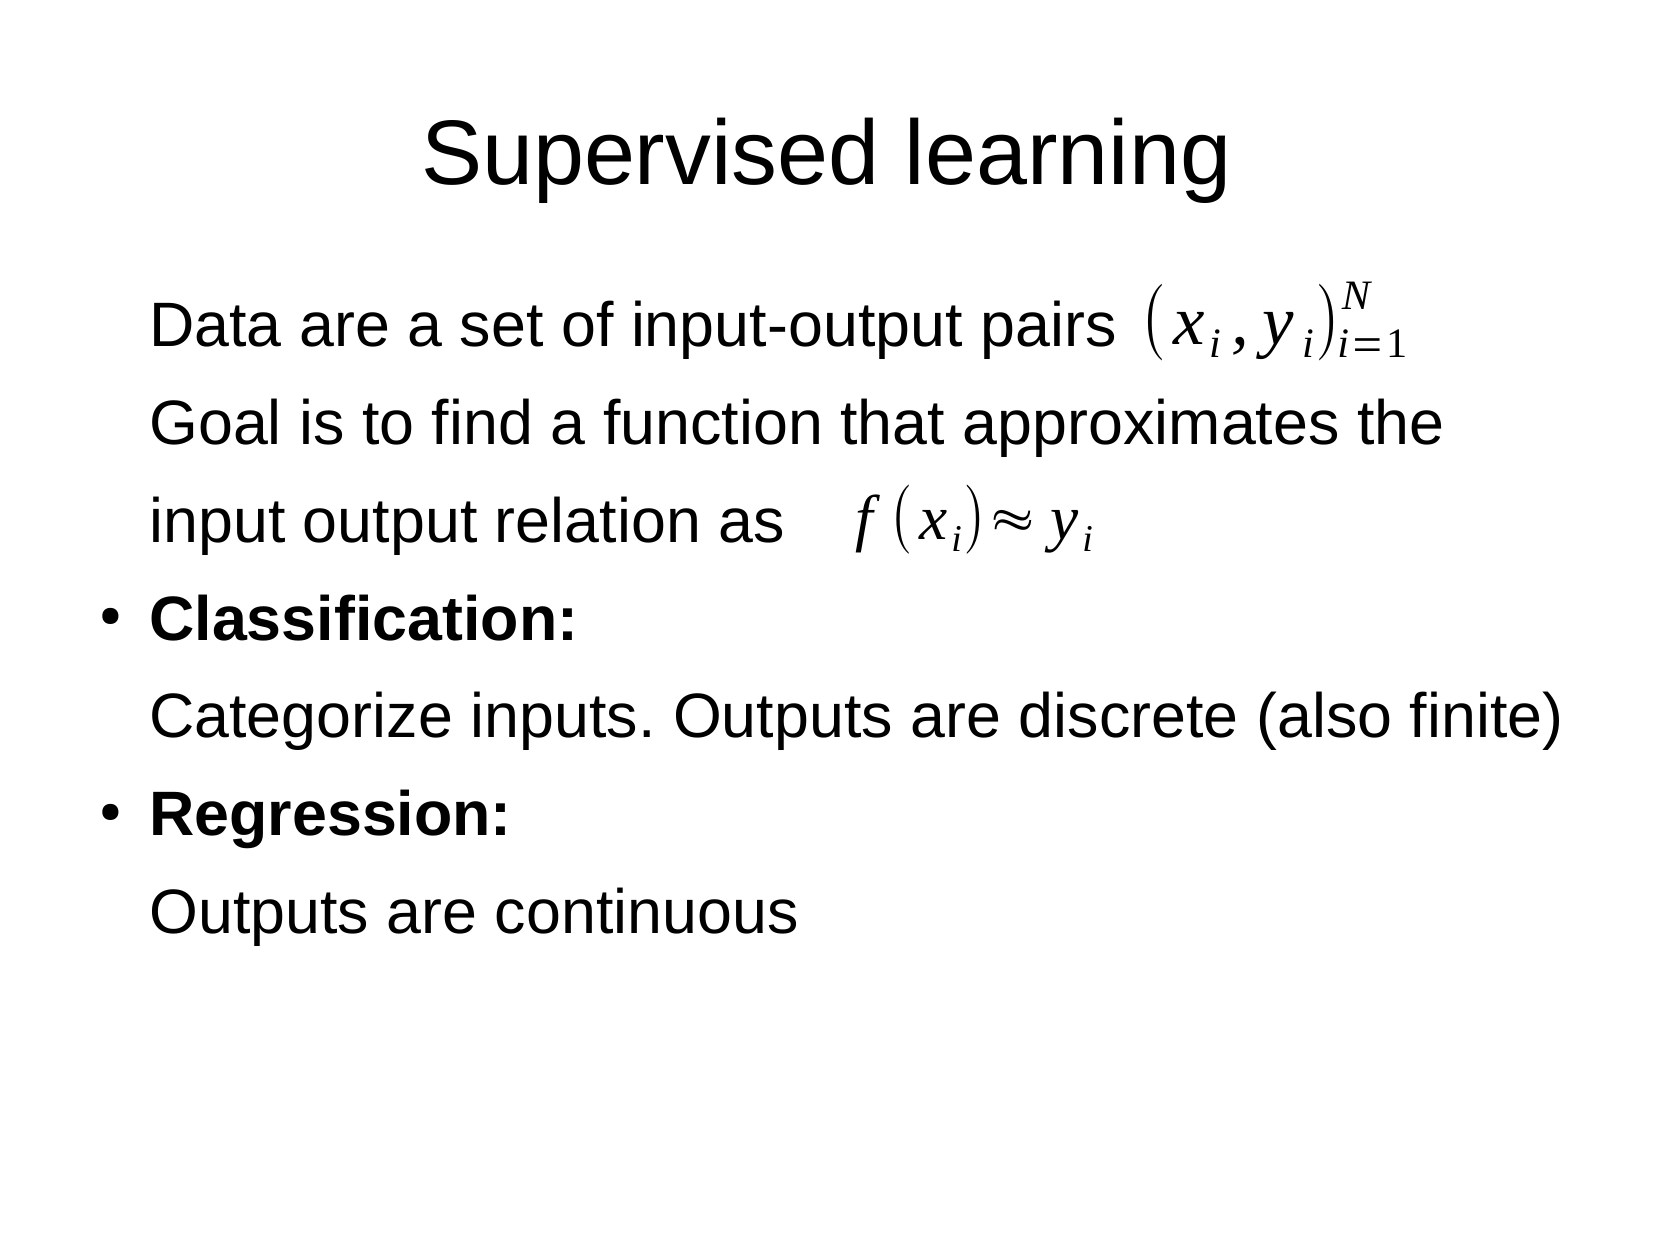

# Supervised learning
Data are a set of input-output pairs
Goal is to find a function that approximates the
input output relation as
Classification:
Categorize inputs. Outputs are discrete (also finite)
Regression:
Outputs are continuous